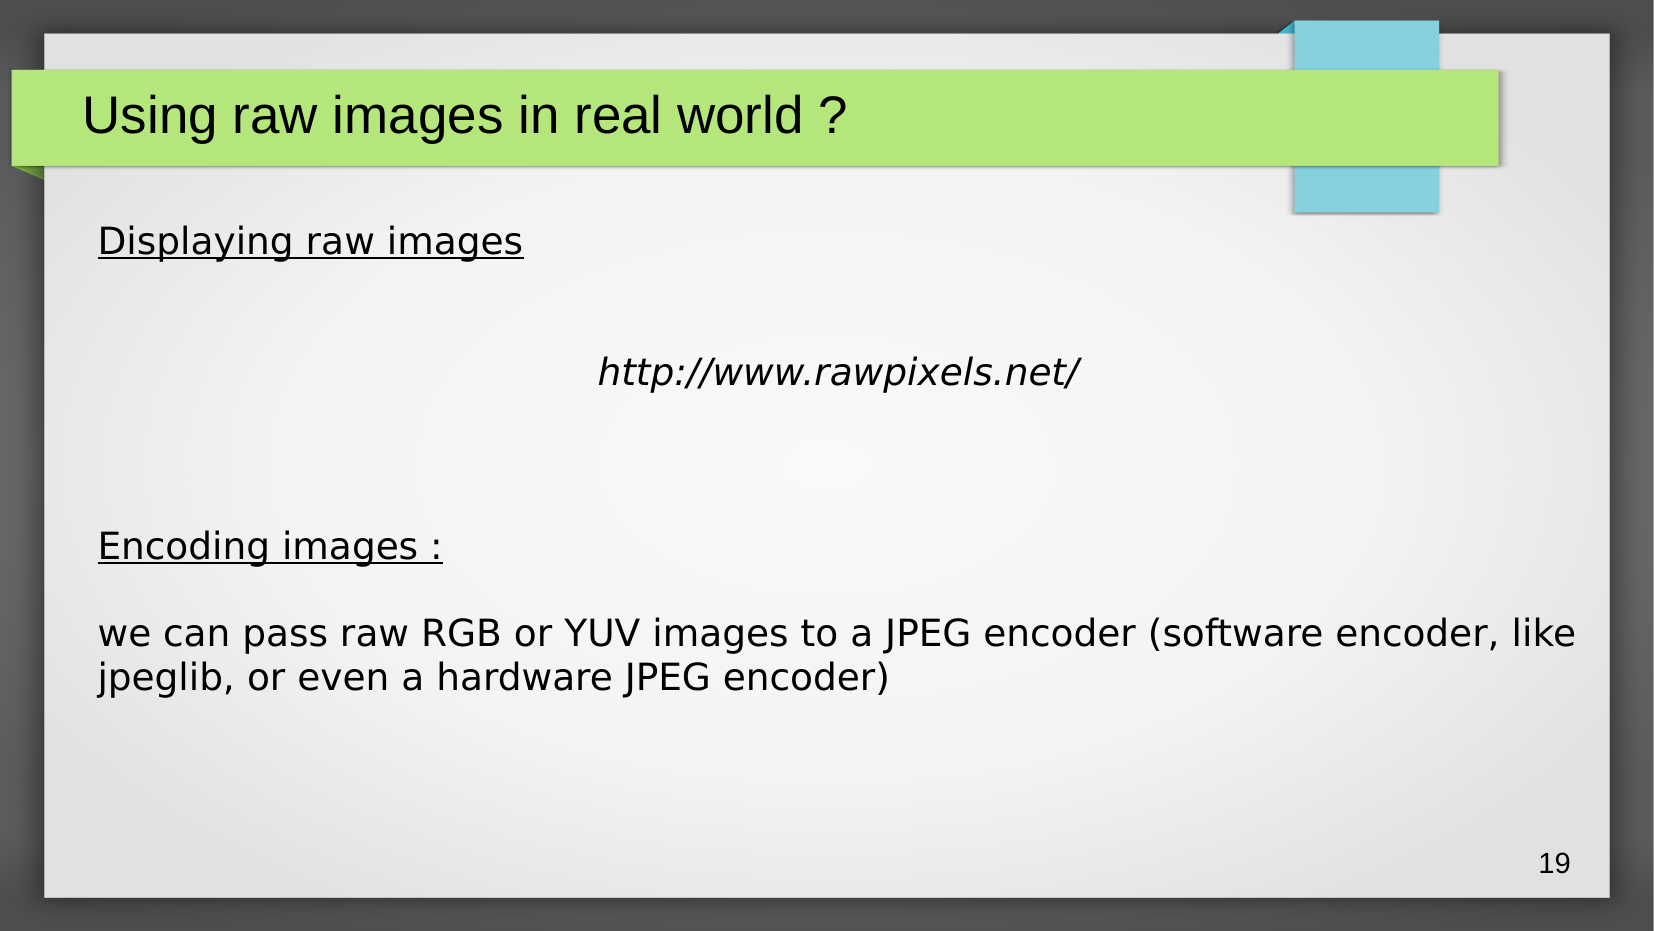

# Using raw images in real world ?
Displaying raw images
http://www.rawpixels.net/
Encoding images :
we can pass raw RGB or YUV images to a JPEG encoder (software encoder, like jpeglib, or even a hardware JPEG encoder)
19